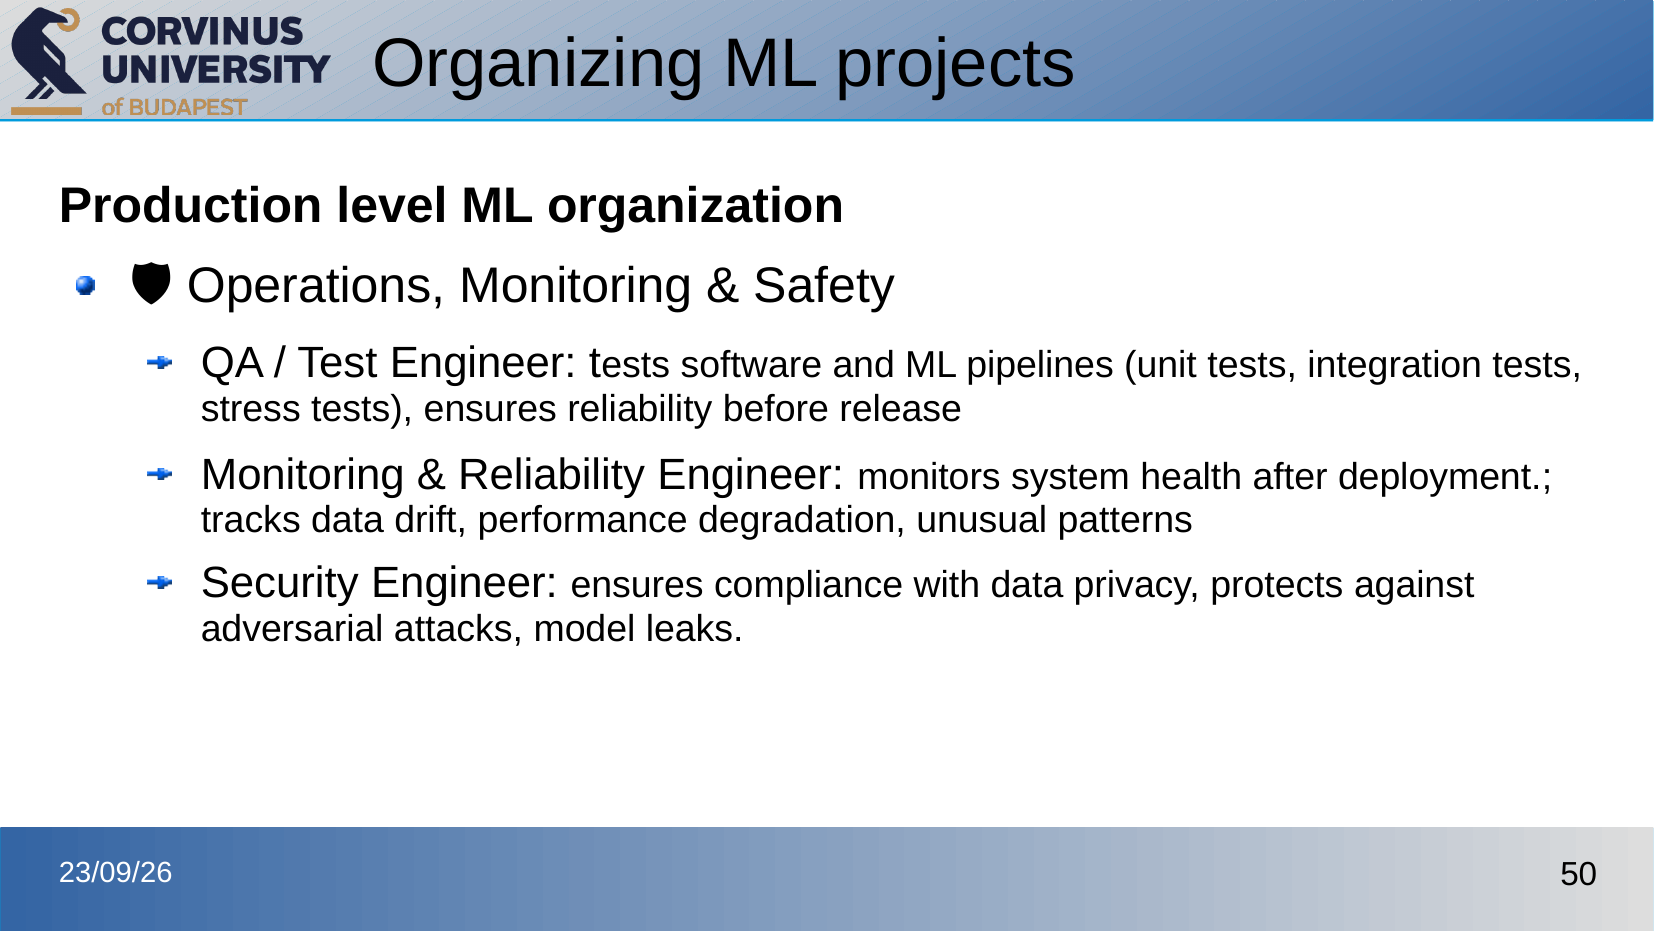

# Organizing ML projects
Production level ML organization
🛡️ Operations, Monitoring & Safety
QA / Test Engineer: tests software and ML pipelines (unit tests, integration tests, stress tests), ensures reliability before release
Monitoring & Reliability Engineer: monitors system health after deployment.; tracks data drift, performance degradation, unusual patterns
Security Engineer: ensures compliance with data privacy, protects against adversarial attacks, model leaks.